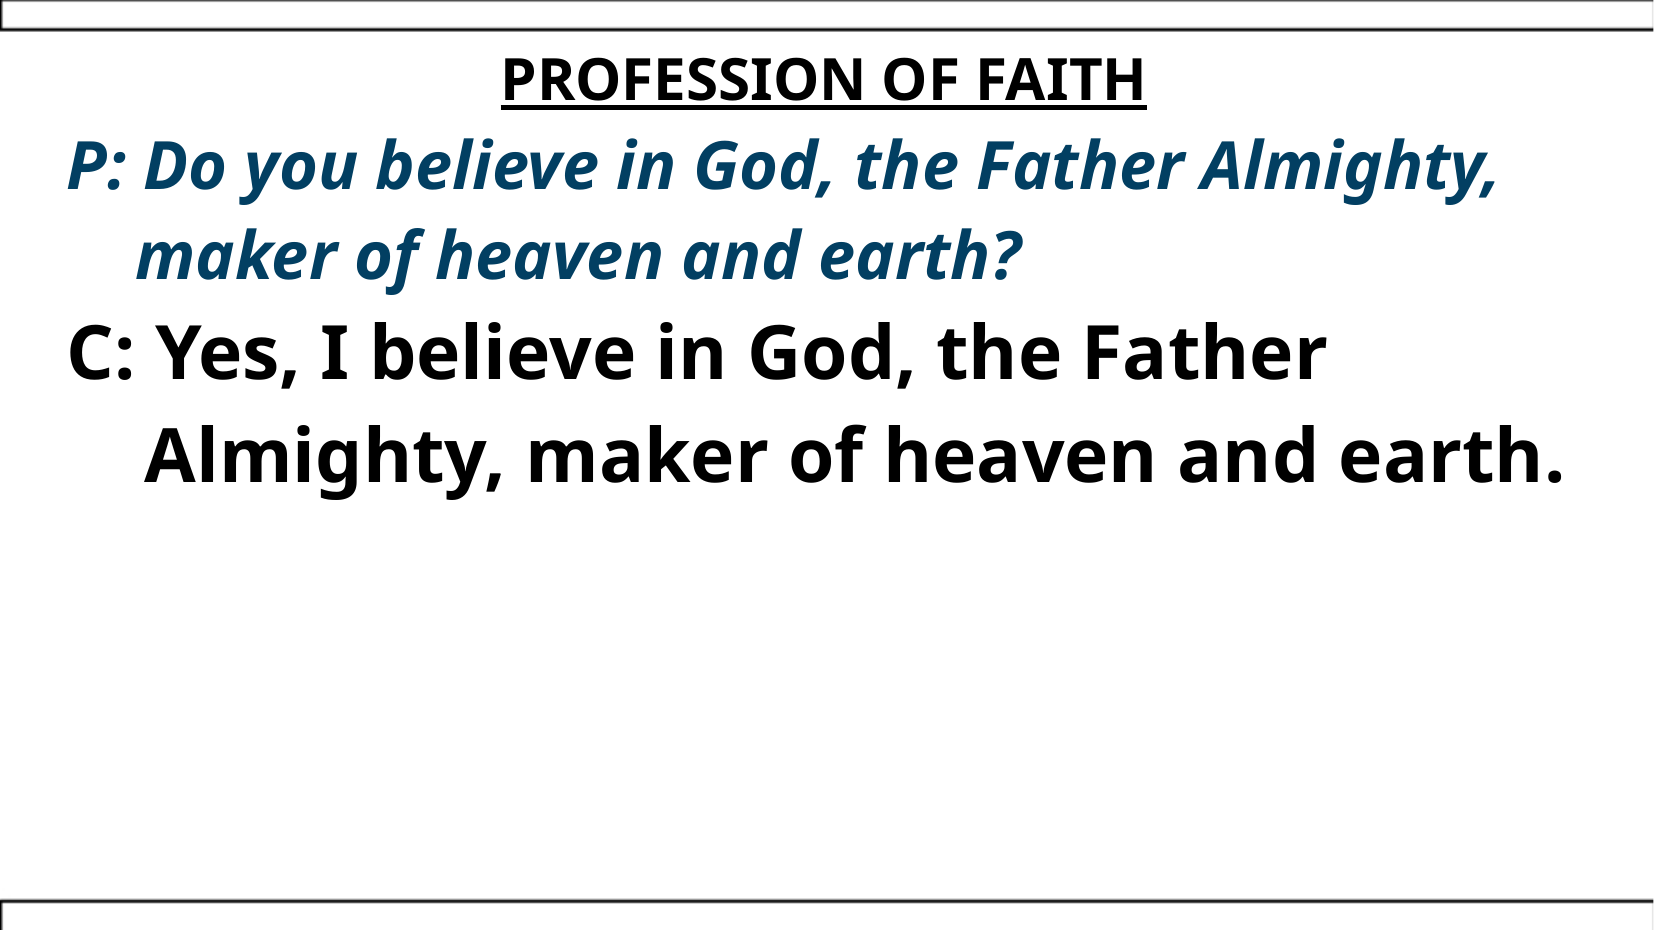

PROFESSION OF FAITH
P: Do you believe in God, the Father Almighty,
 maker of heaven and earth?
C: Yes, I believe in God, the Father
 Almighty, maker of heaven and earth.